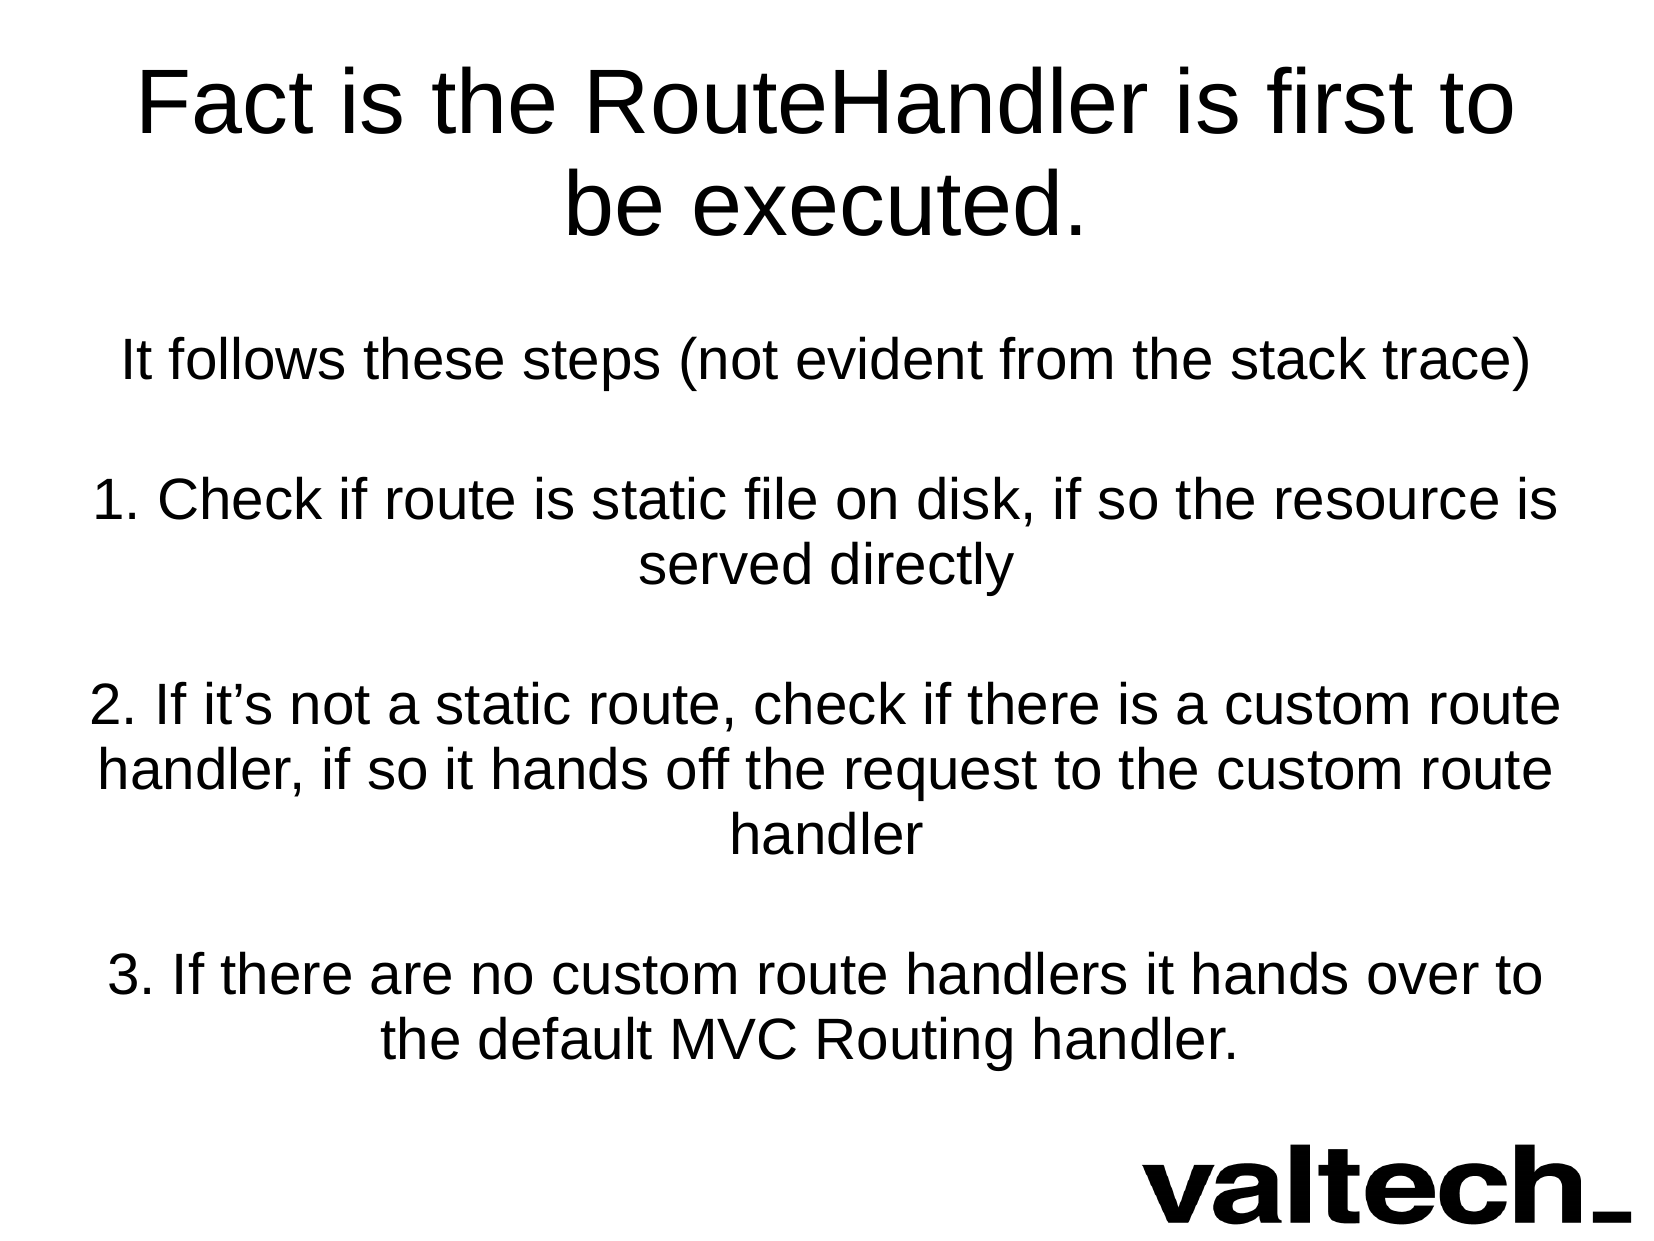

# Fact is the RouteHandler is first to be executed.
It follows these steps (not evident from the stack trace)
1. Check if route is static file on disk, if so the resource is served directly
2. If it’s not a static route, check if there is a custom route handler, if so it hands off the request to the custom route handler
3. If there are no custom route handlers it hands over to the default MVC Routing handler.